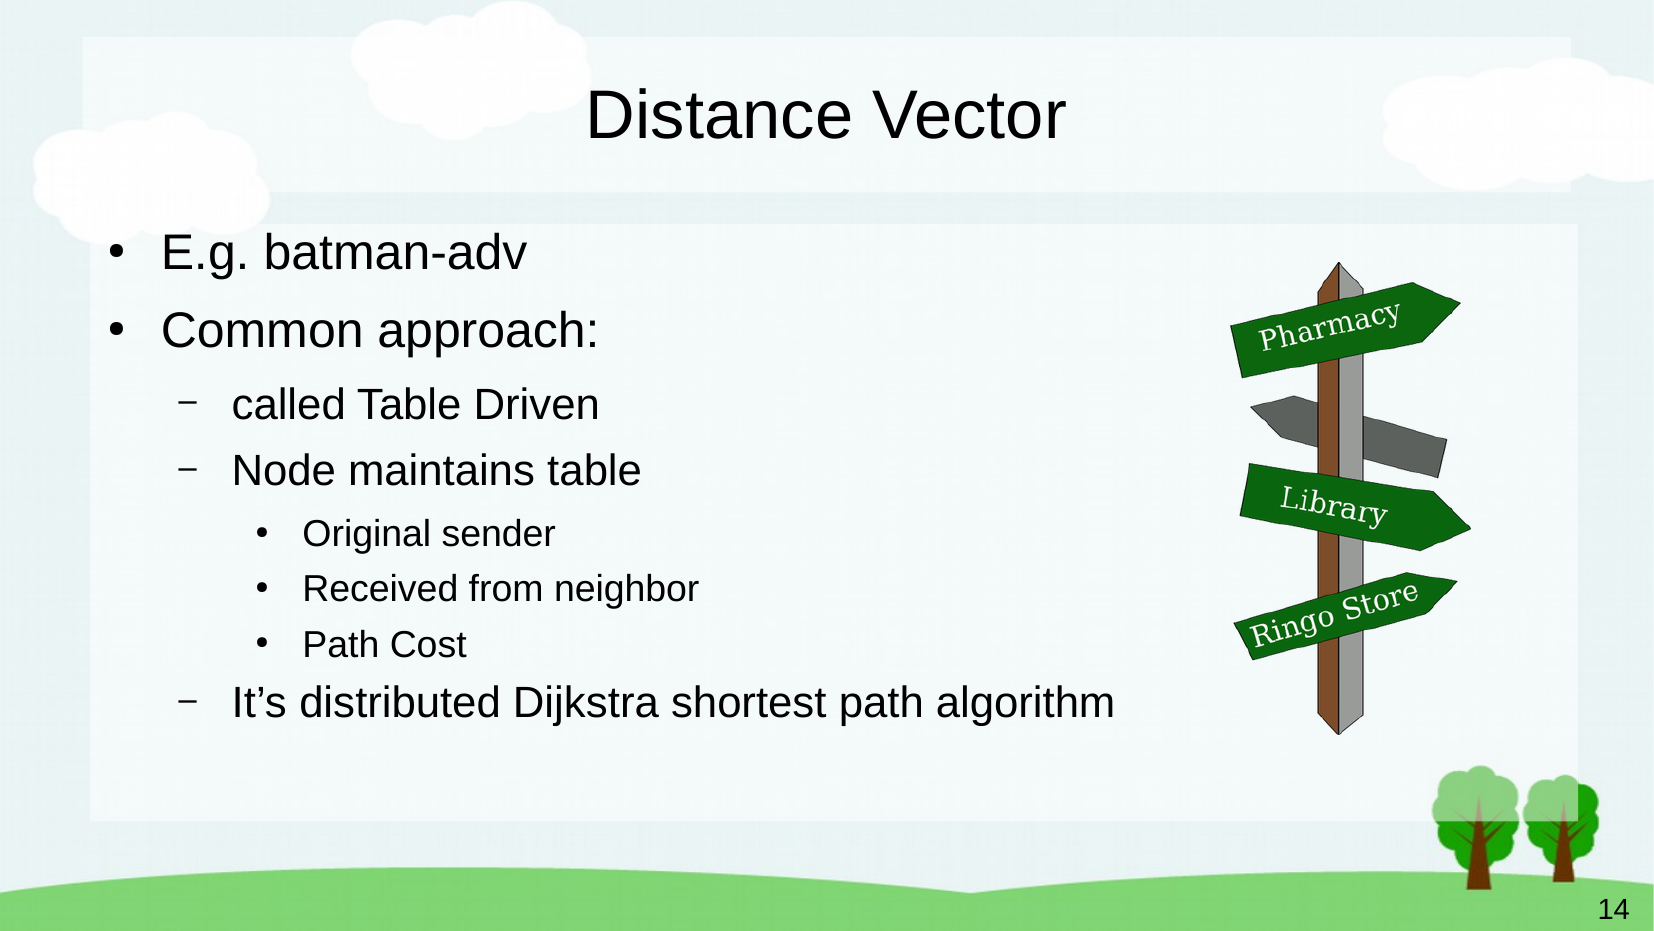

# Distance Vector
E.g. batman-adv
Common approach:
called Table Driven
Node maintains table
Original sender
Received from neighbor
Path Cost
It’s distributed Dijkstra shortest path algorithm
14